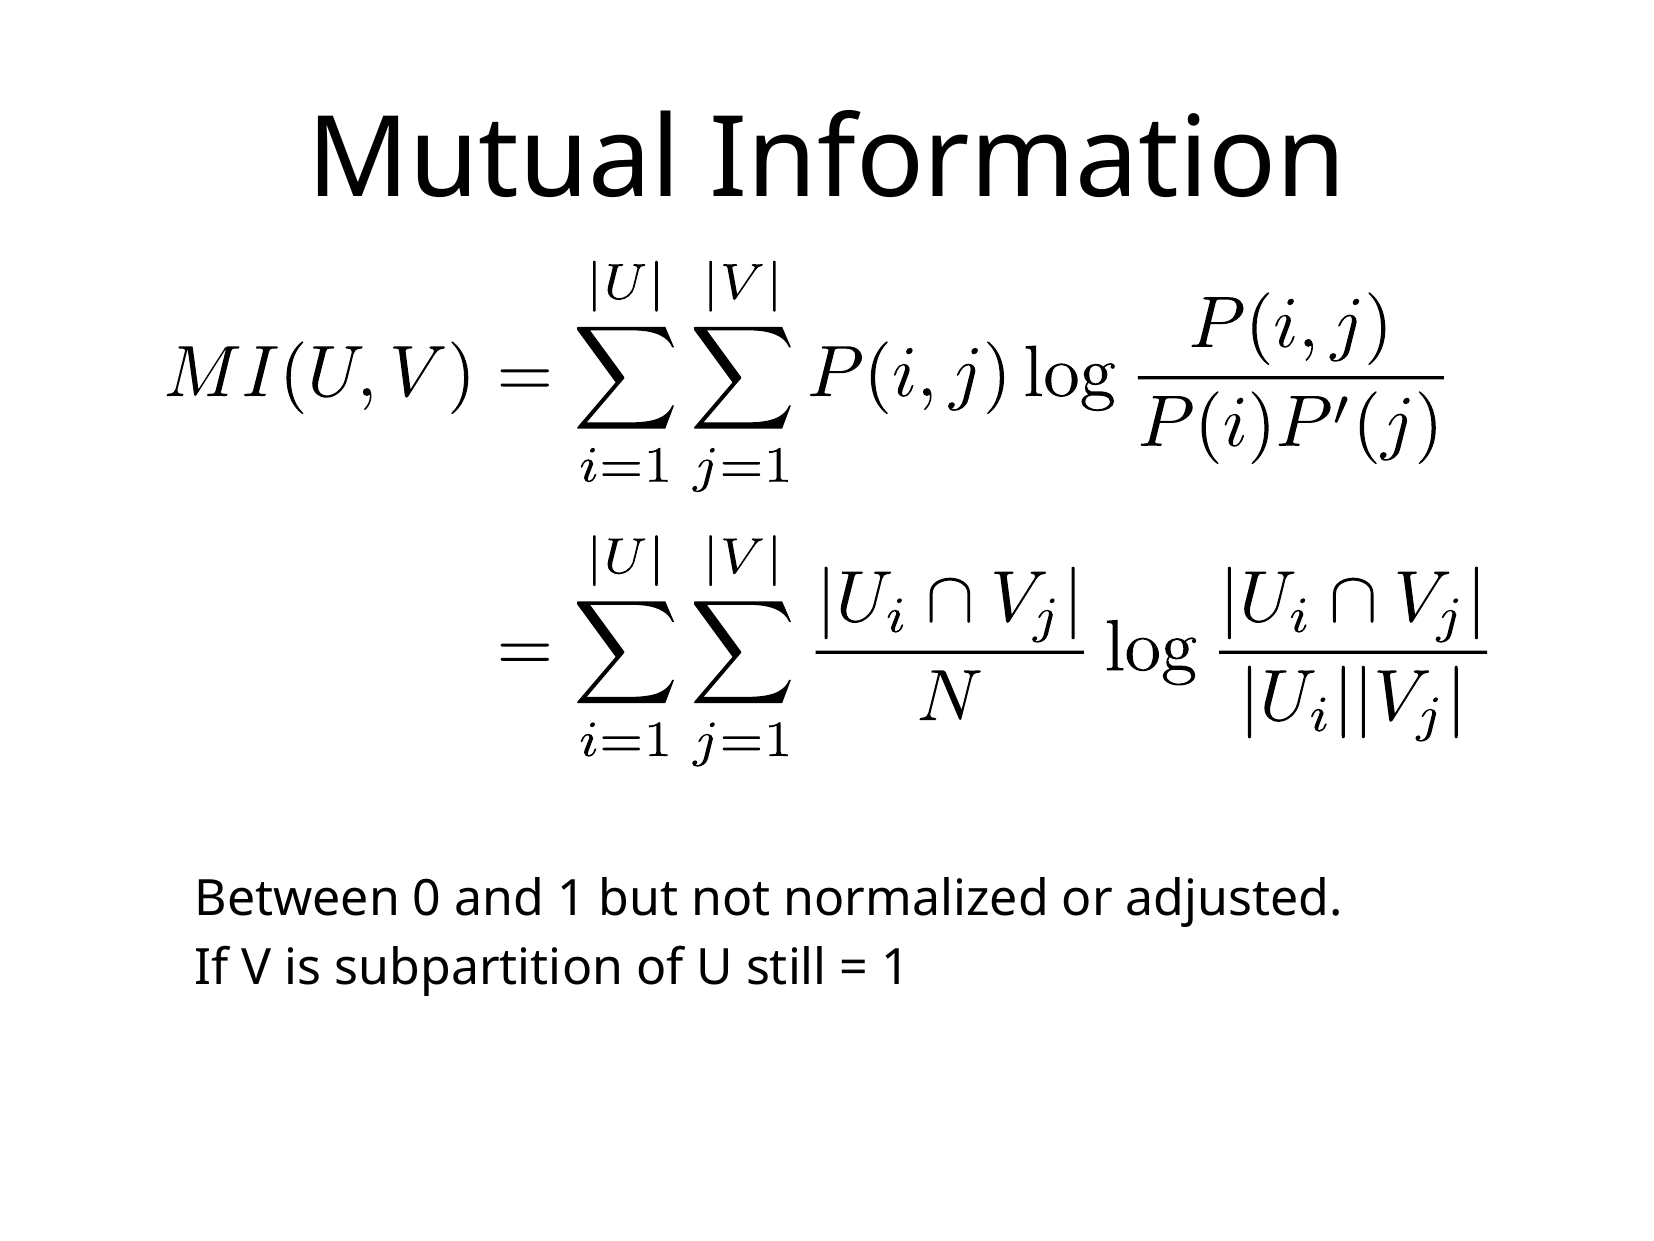

# Mutual Information
Between 0 and 1 but not normalized or adjusted.
If V is subpartition of U still = 1